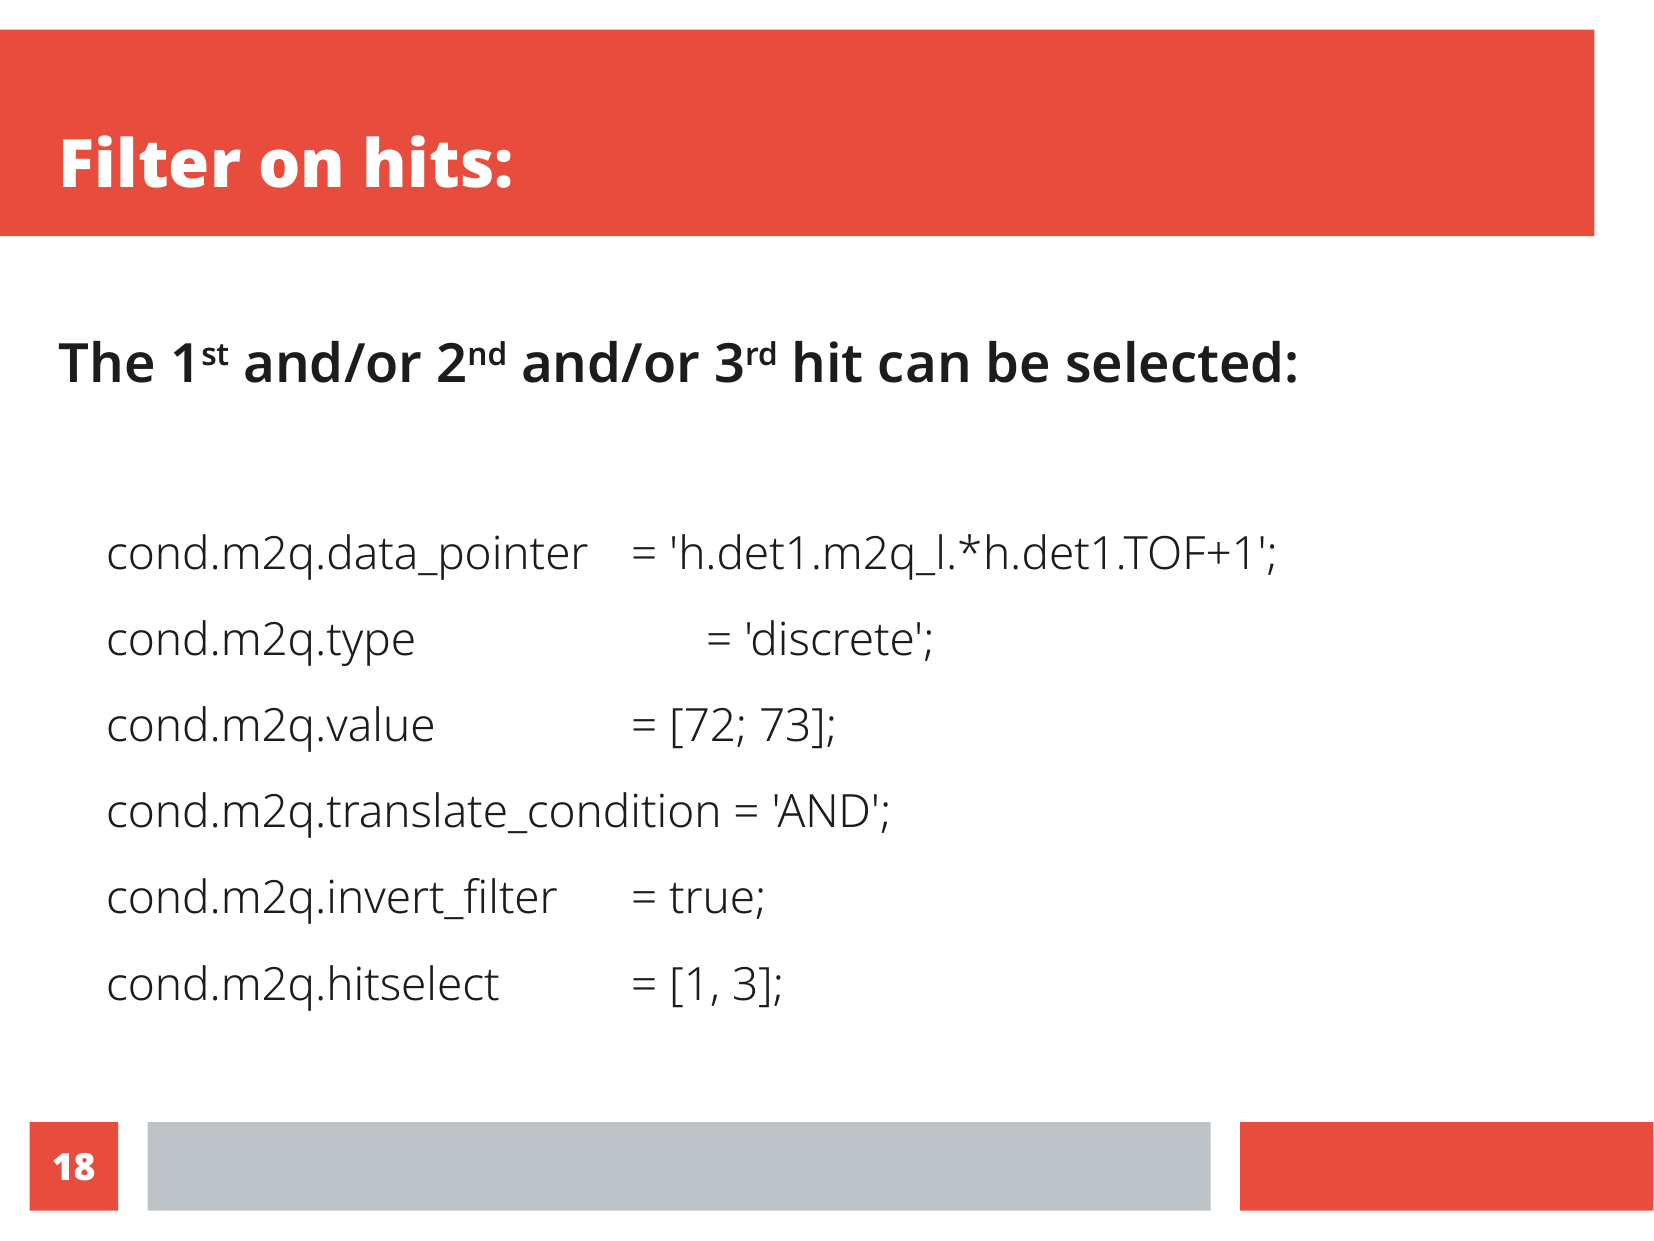

# Filter on hits:
The 1st and/or 2nd and/or 3rd hit can be selected:
cond.m2q.data_pointer 	= 'h.det1.m2q_l.*h.det1.TOF+1';
cond.m2q.type 				= 'discrete';
cond.m2q.value 			= [72; 73];
cond.m2q.translate_condition = 'AND';
cond.m2q.invert_filter 	= true;
cond.m2q.hitselect 		= [1, 3];
18